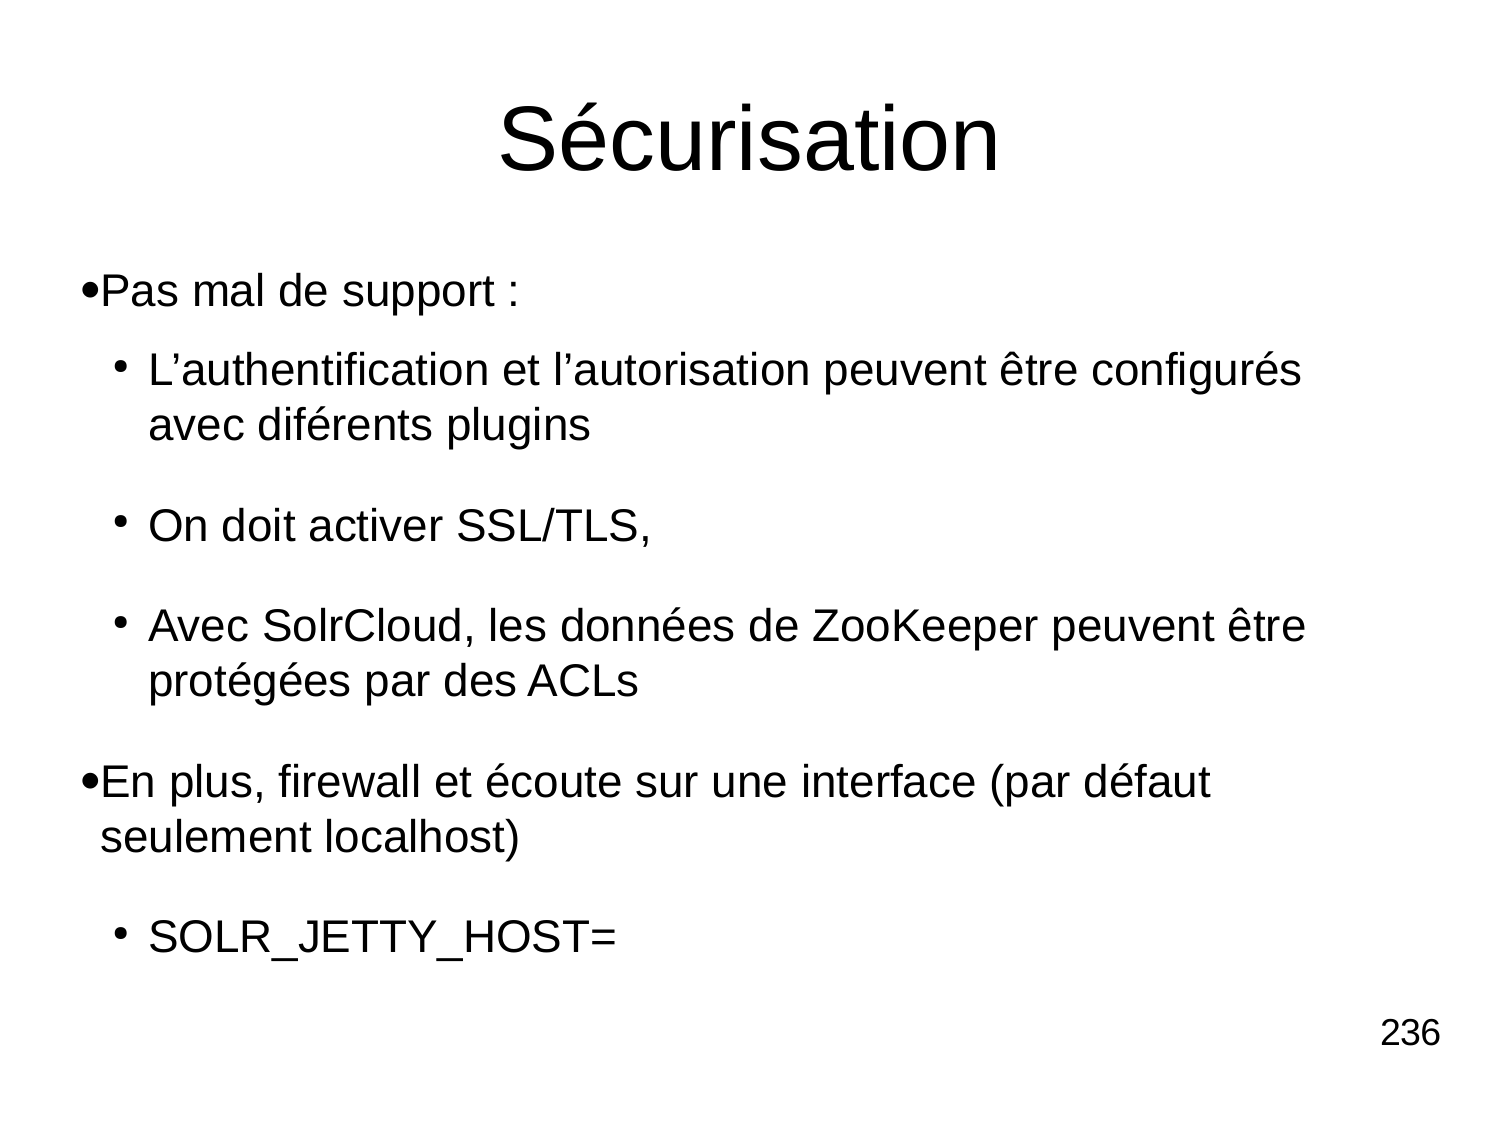

# Sécurisation
Pas mal de support :
L’authentification et l’autorisation peuvent être configurés avec diférents plugins
On doit activer SSL/TLS,
Avec SolrCloud, les données de ZooKeeper peuvent être protégées par des ACLs
En plus, firewall et écoute sur une interface (par défaut seulement localhost)
SOLR_JETTY_HOST=
236